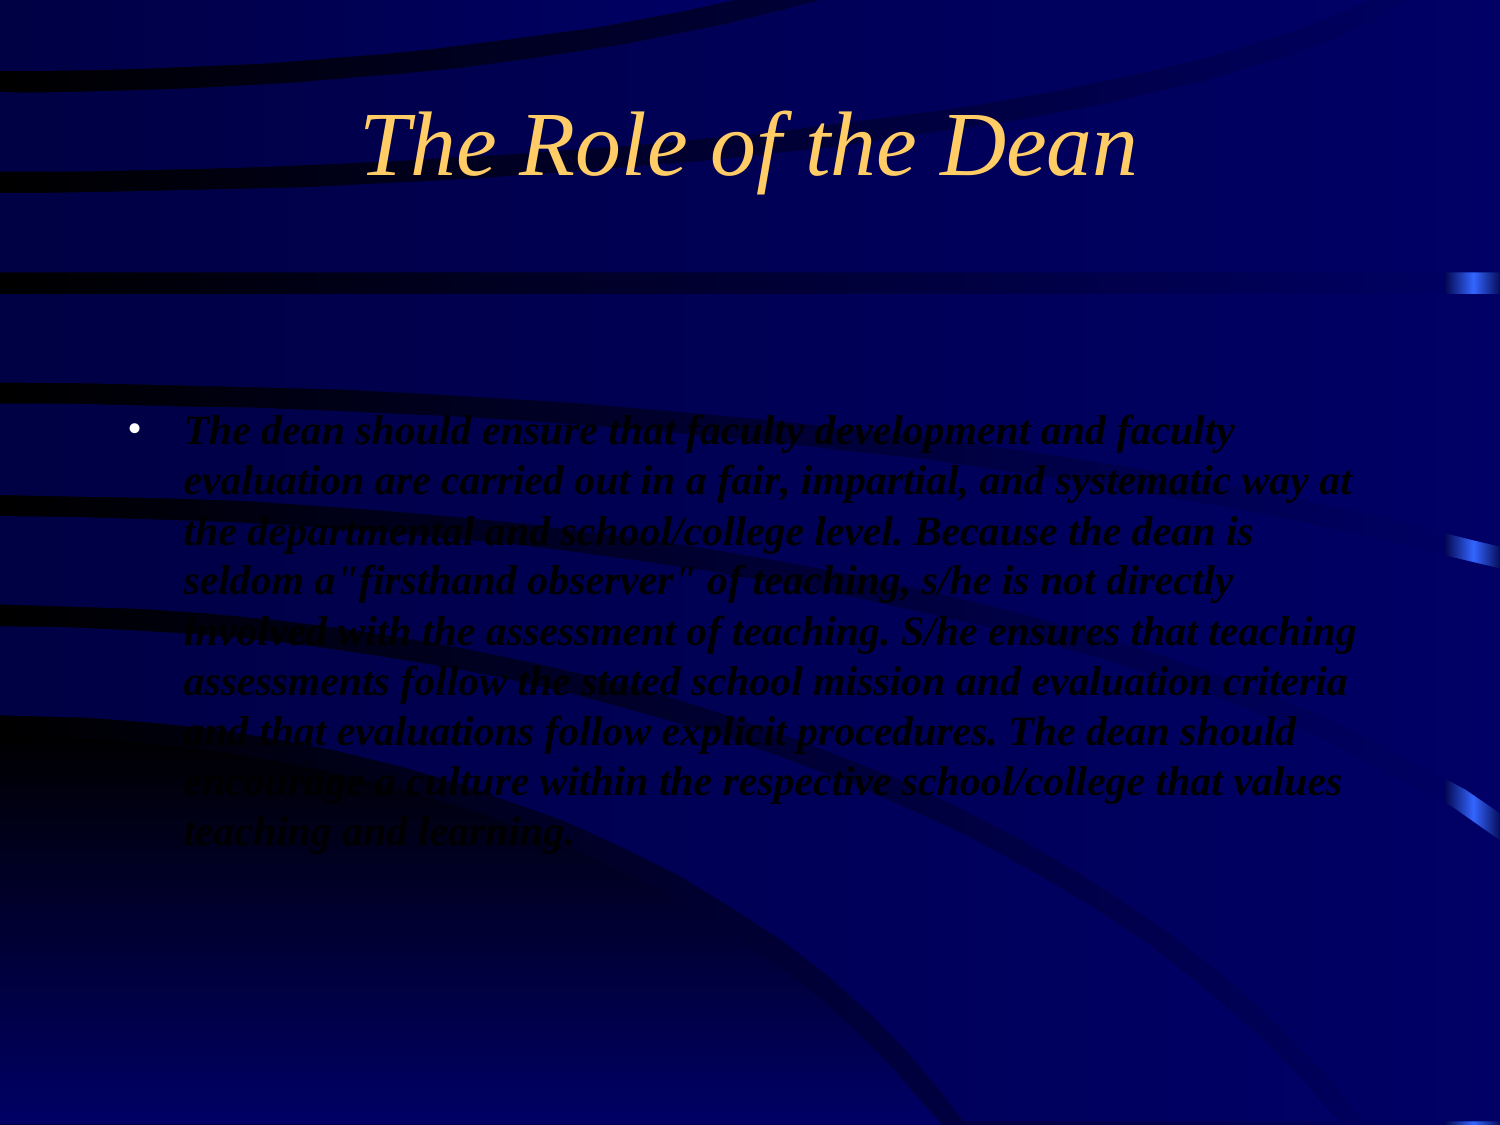

# The Role of the Dean
The dean should ensure that faculty development and faculty evaluation are carried out in a fair, impartial, and systematic way at the departmental and school/college level. Because the dean is seldom a"firsthand observer" of teaching, s/he is not directly involved with the assessment of teaching. S/he ensures that teaching assessments follow the stated school mission and evaluation criteria and that evaluations follow explicit procedures. The dean should encourage a culture within the respective school/college that values teaching and learning.